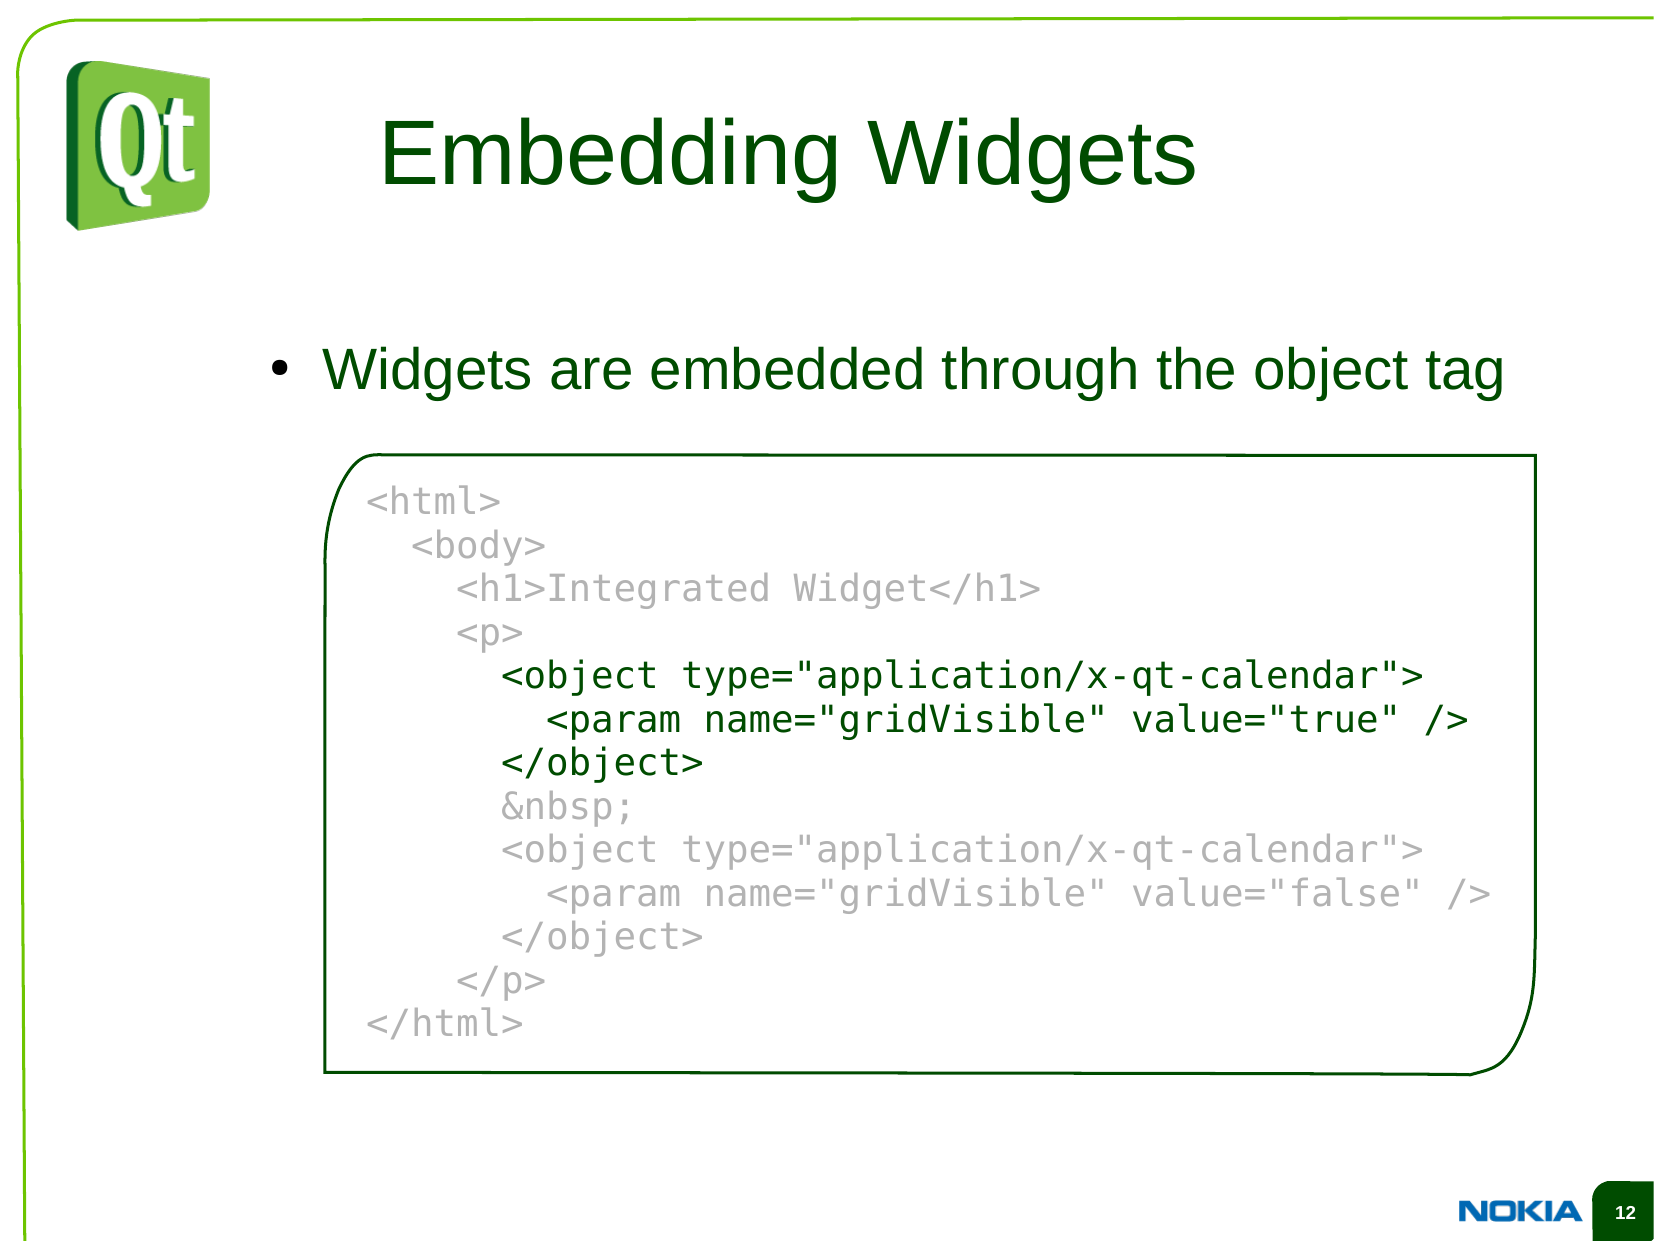

# Embedding Widgets
Widgets are embedded through the object tag
<html>
 <body>
 <h1>Integrated Widget</h1>
 <p>
 <object type="application/x-qt-calendar">
 <param name="gridVisible" value="true" />
 </object>
 &nbsp;
 <object type="application/x-qt-calendar">
 <param name="gridVisible" value="false" />
 </object>
 </p>
</html>